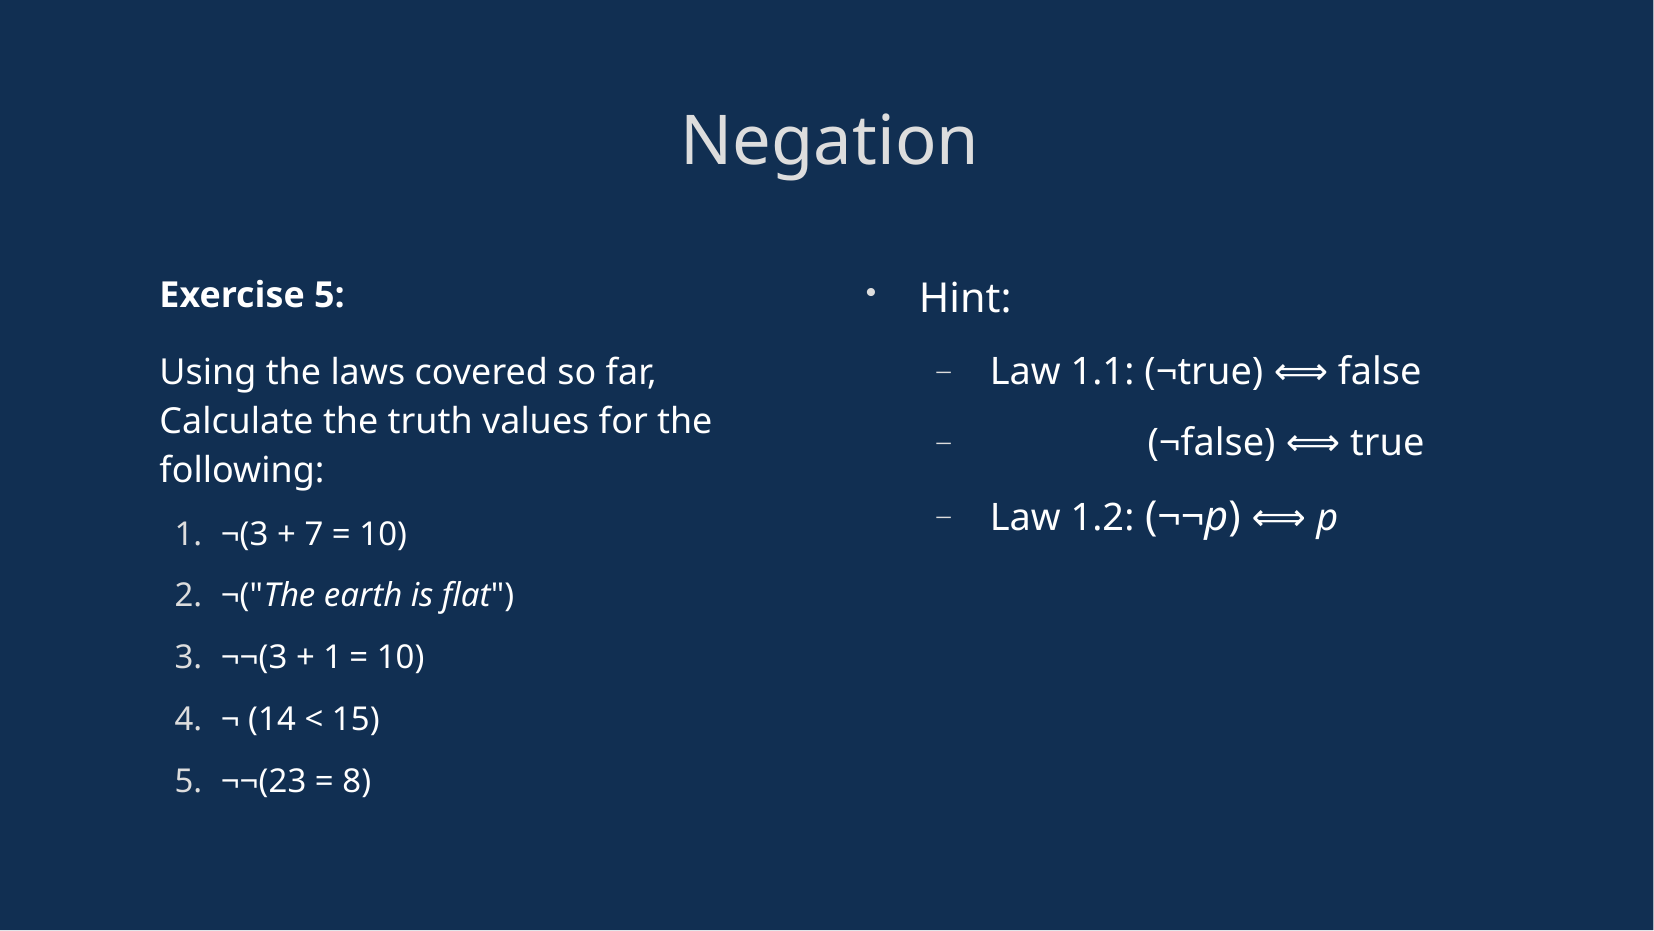

# Negation
Exercise 5:
Using the laws covered so far, Calculate the truth values for the following:
¬(3 + 7 = 10)
¬("The earth is flat")
¬¬(3 + 1	= 10)
¬ (14 < 15)
¬¬(23 = 8)
Hint:
Law 1.1: (¬true) ⟺ false
 		 (¬false) ⟺ true
Law 1.2: (¬¬p) ⟺ p